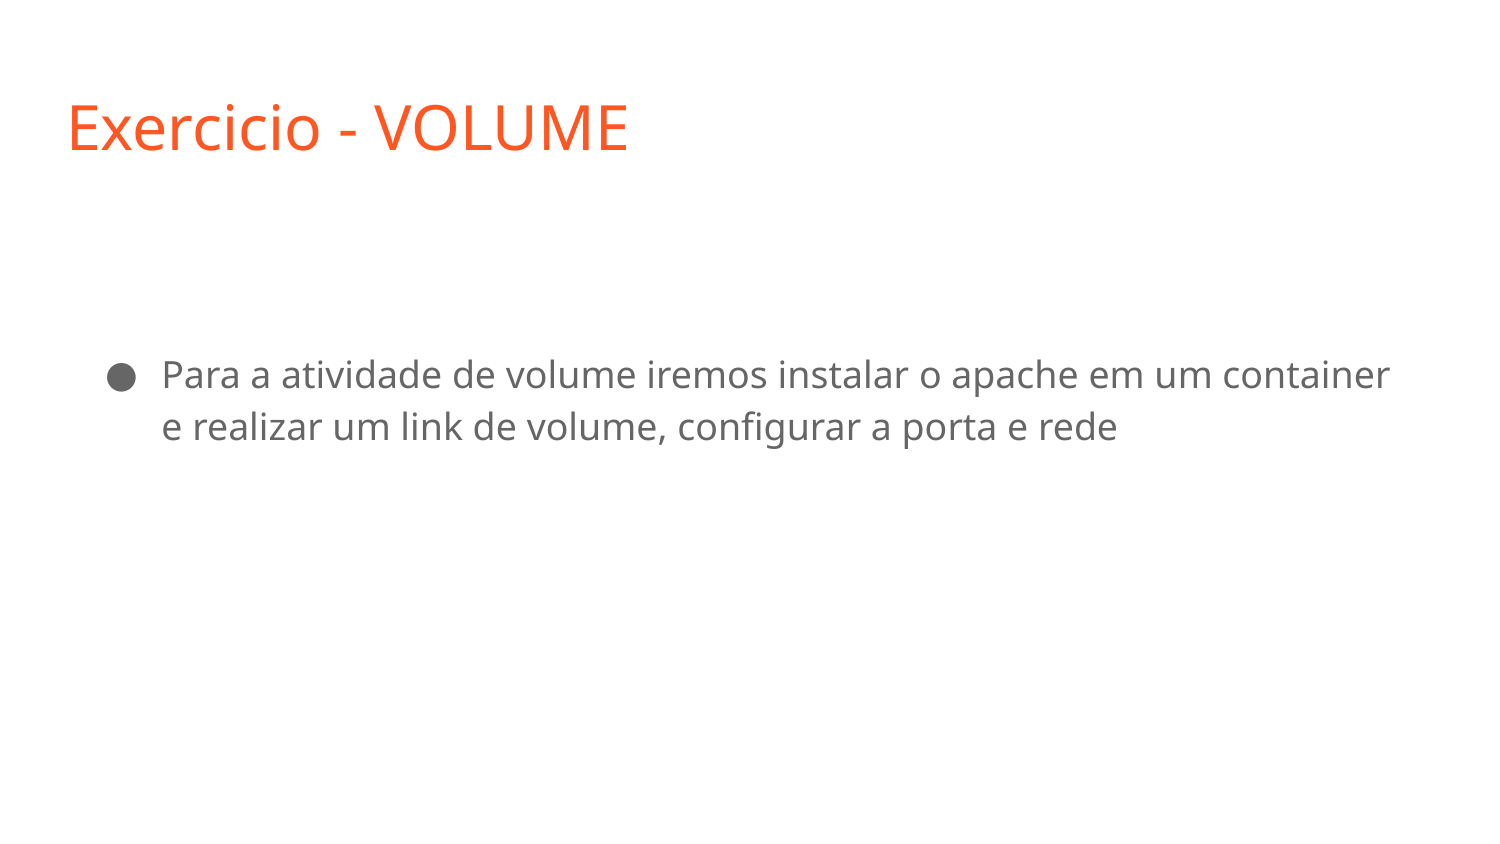

# Exercicio - VOLUME
Para a atividade de volume iremos instalar o apache em um container e realizar um link de volume, configurar a porta e rede